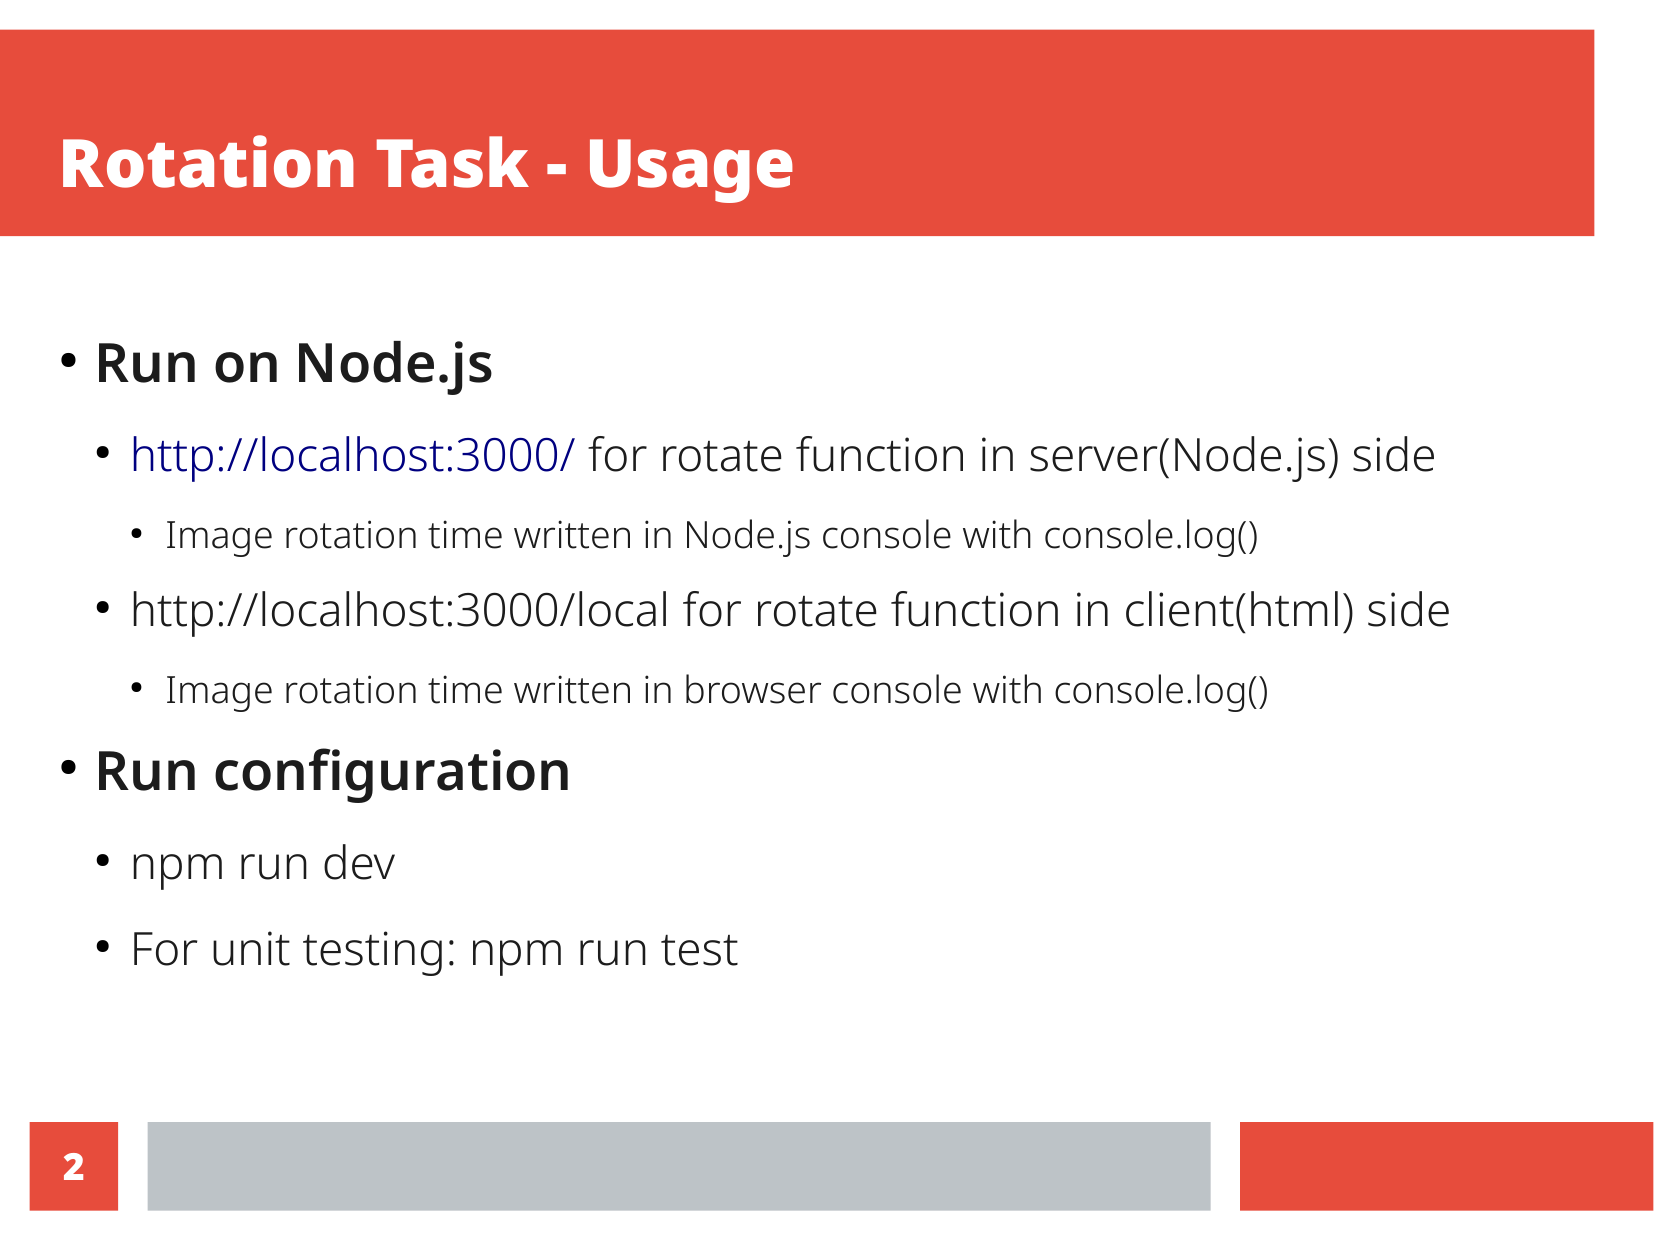

# Rotation Task - Usage
Run on Node.js
http://localhost:3000/ for rotate function in server(Node.js) side
Image rotation time written in Node.js console with console.log()
http://localhost:3000/local for rotate function in client(html) side
Image rotation time written in browser console with console.log()
Run configuration
npm run dev
For unit testing: npm run test
2